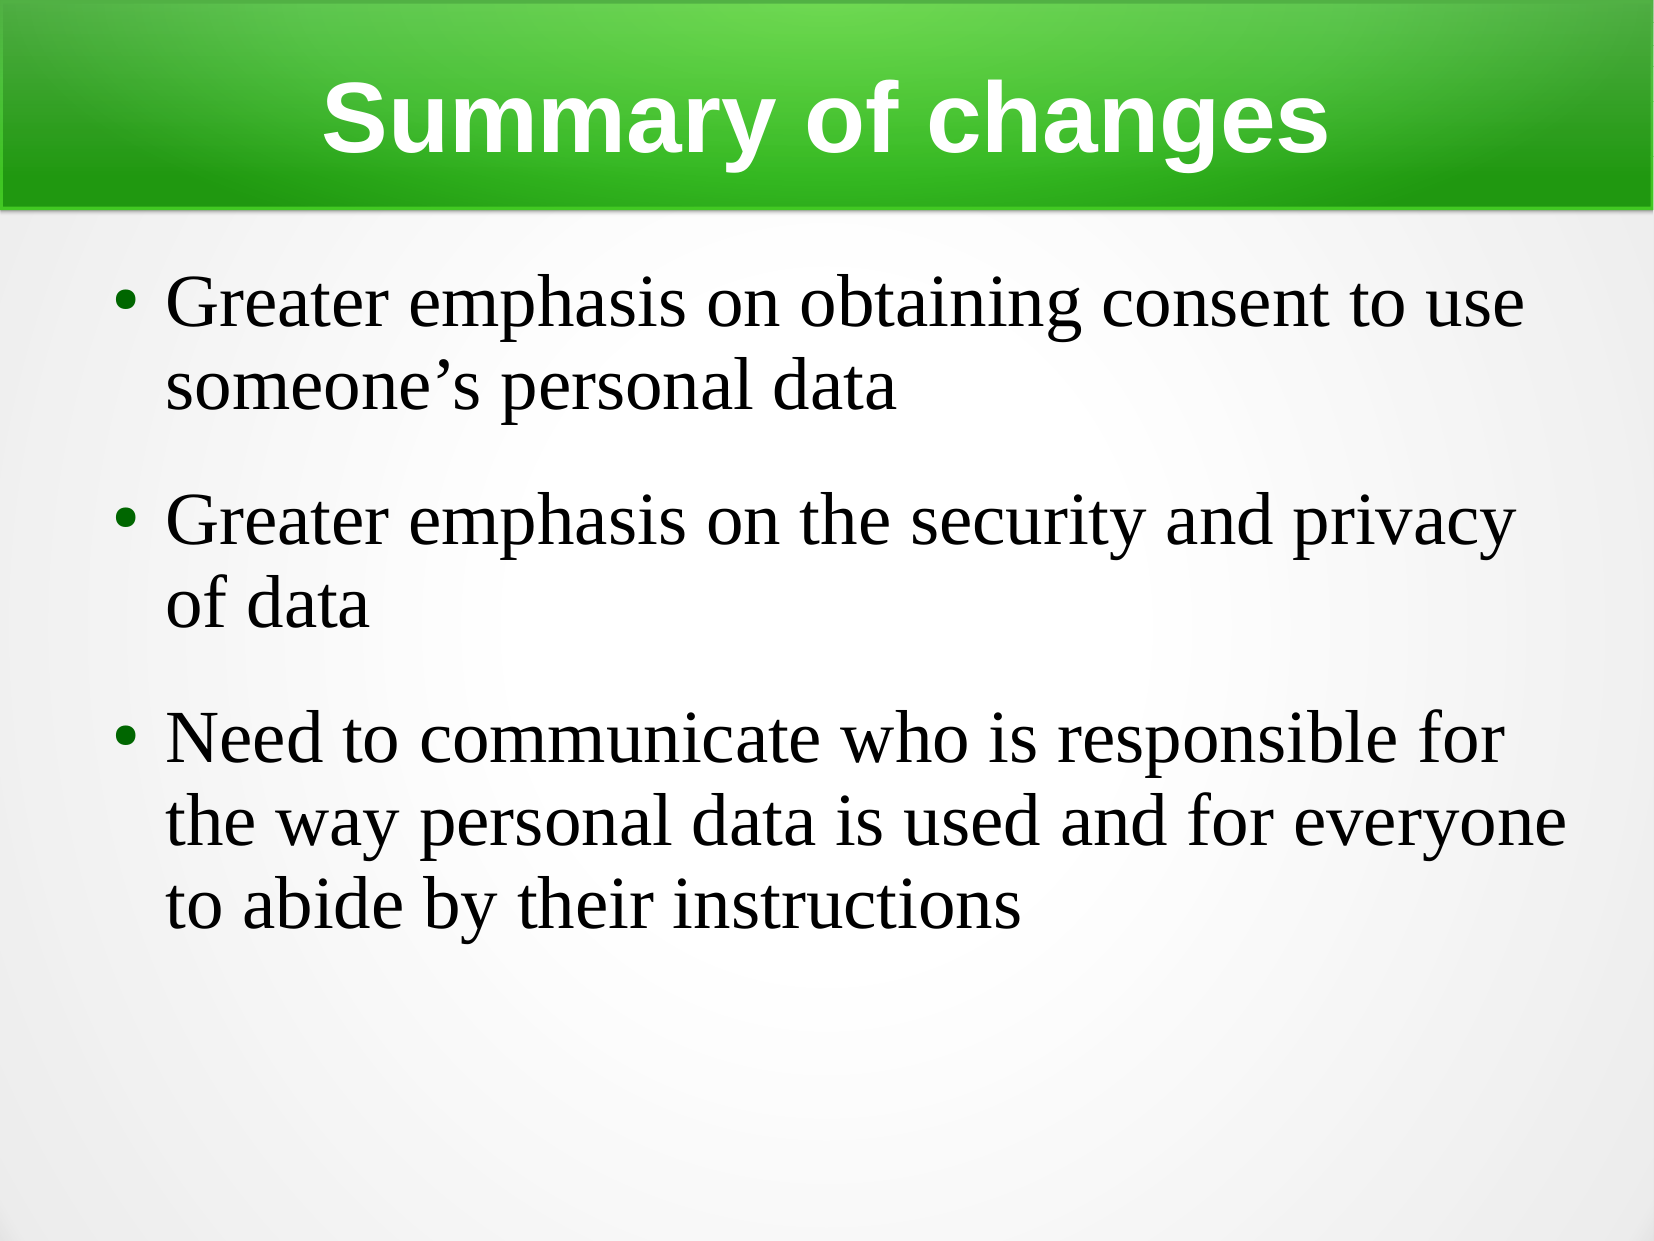

# Summary of changes
Greater emphasis on obtaining consent to use someone’s personal data
Greater emphasis on the security and privacy of data
Need to communicate who is responsible for the way personal data is used and for everyone to abide by their instructions